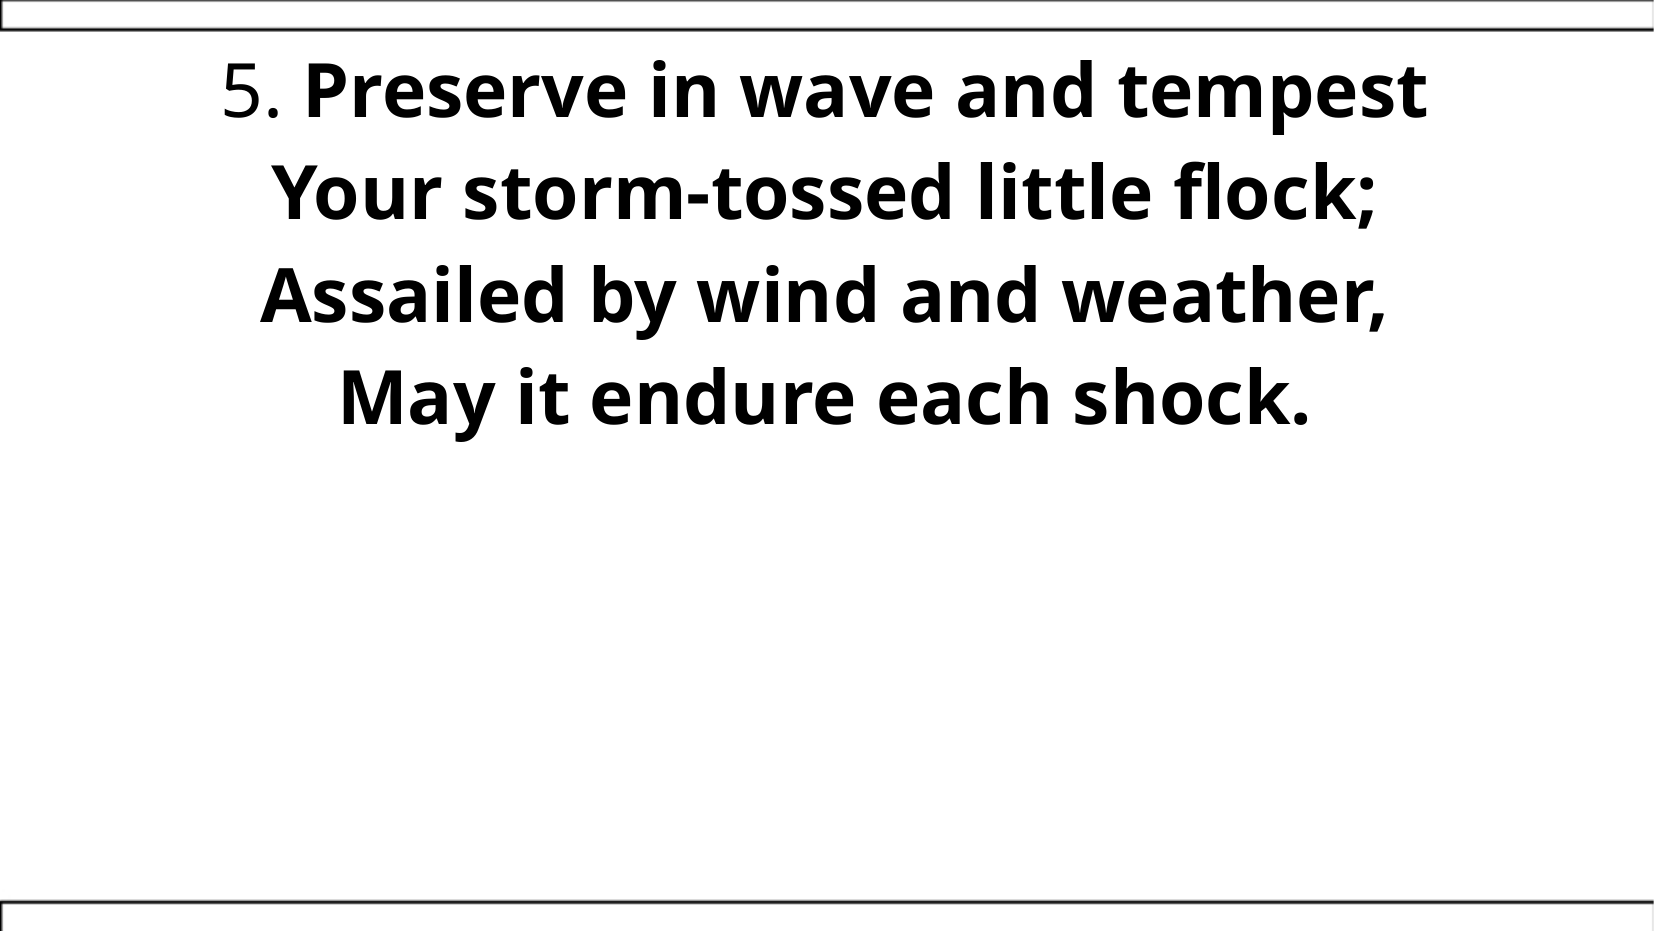

5. Preserve in wave and tempest
Your storm-tossed little flock;
Assailed by wind and weather,
May it endure each shock.